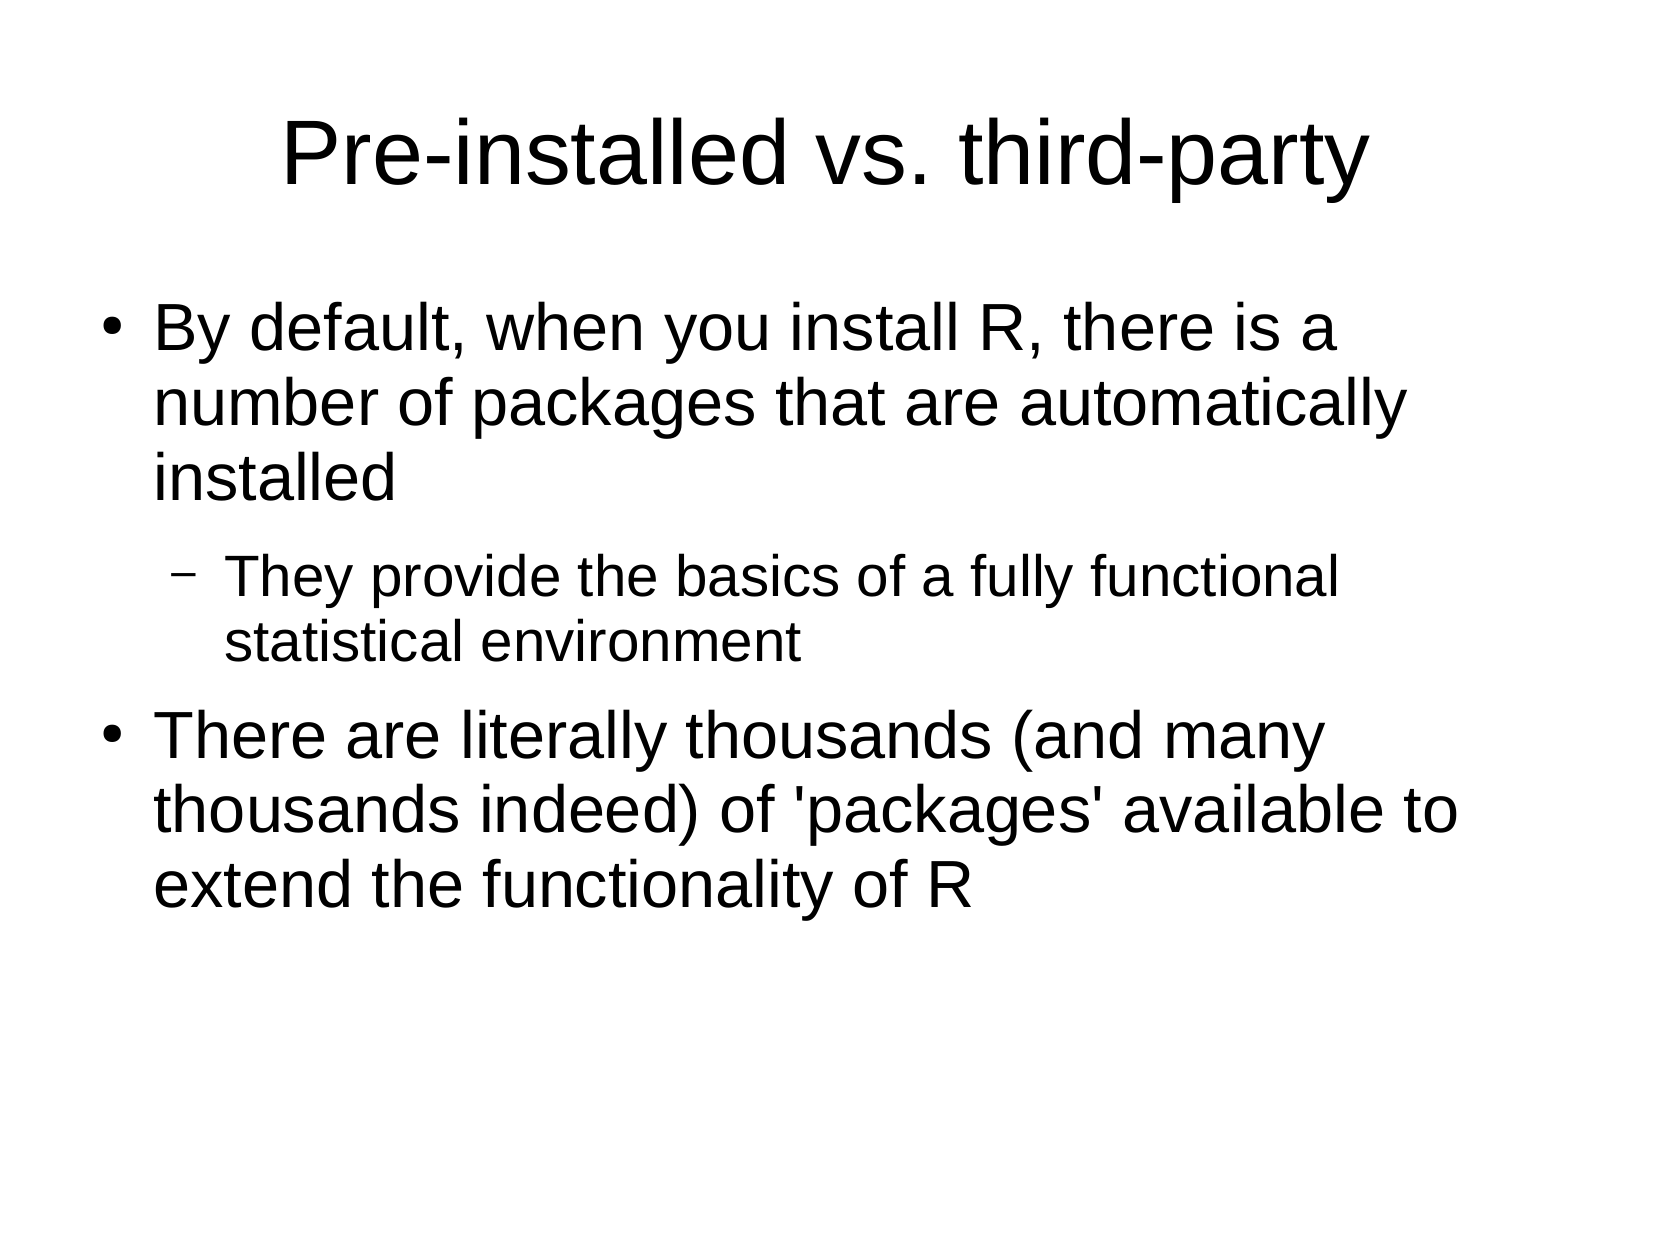

# Pre-installed vs. third-party
By default, when you install R, there is a number of packages that are automatically installed
They provide the basics of a fully functional statistical environment
There are literally thousands (and many thousands indeed) of 'packages' available to extend the functionality of R